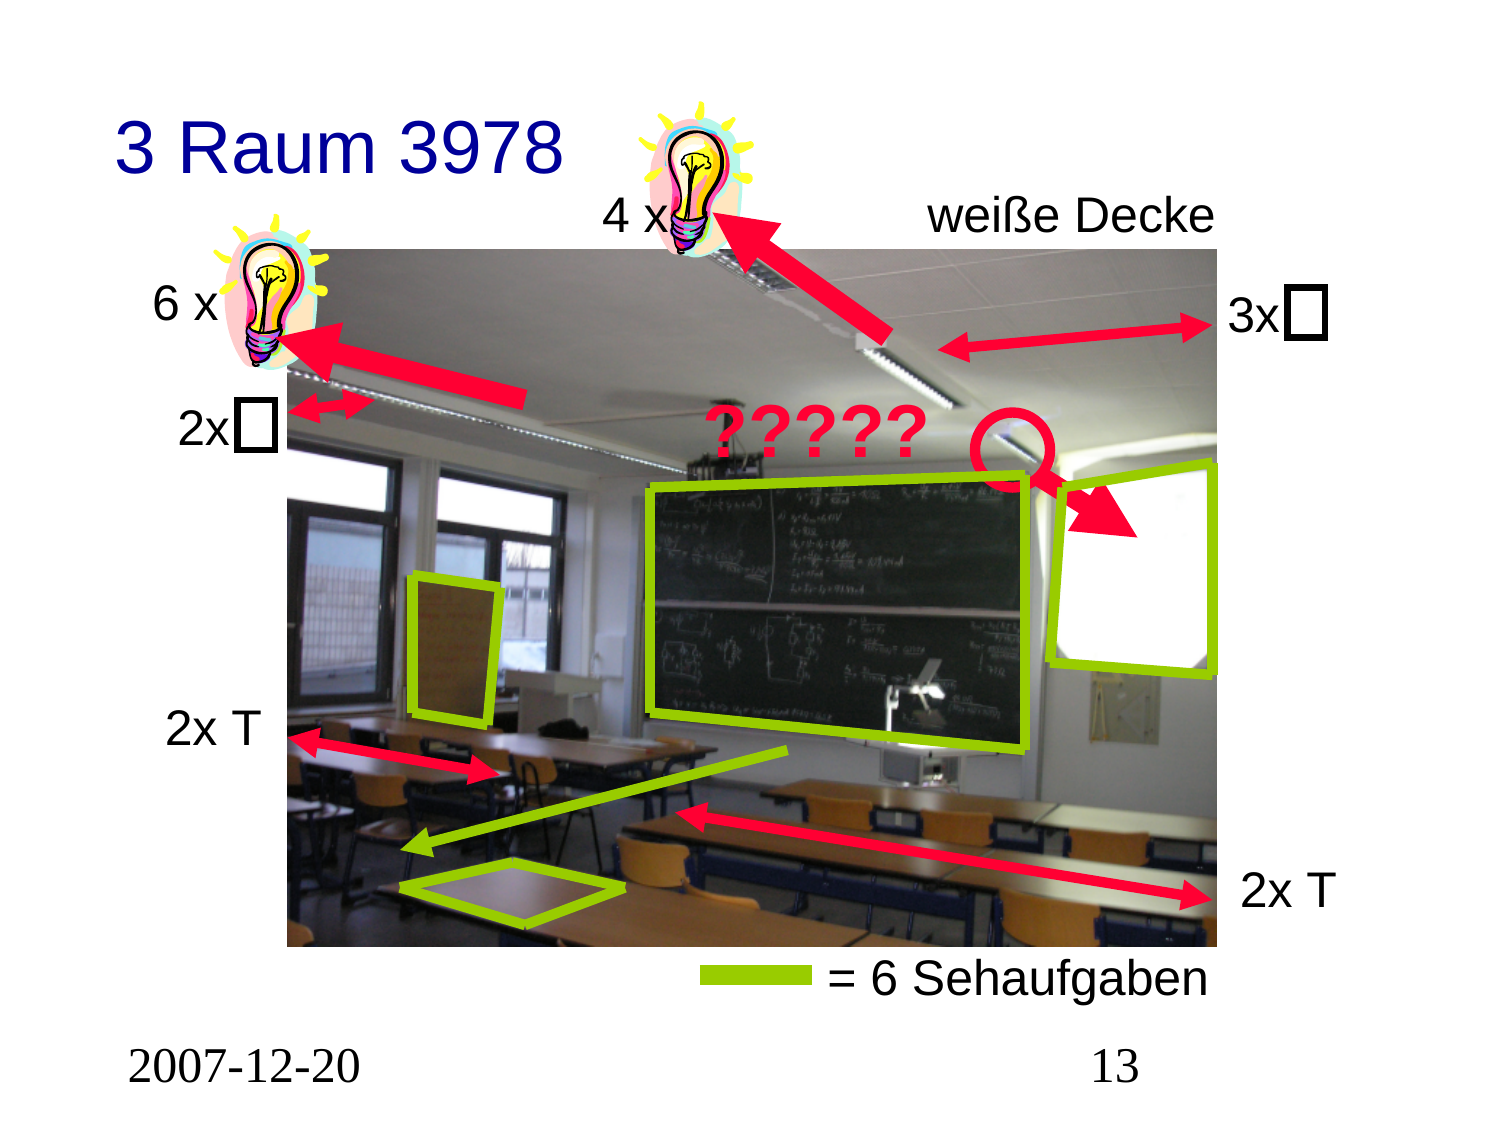

# 3 Raum 3978
4 x
6 x
weiße Decke
3x
2x
?????
= 6 Sehaufgaben
2x T
2x T
2007-12-20
13